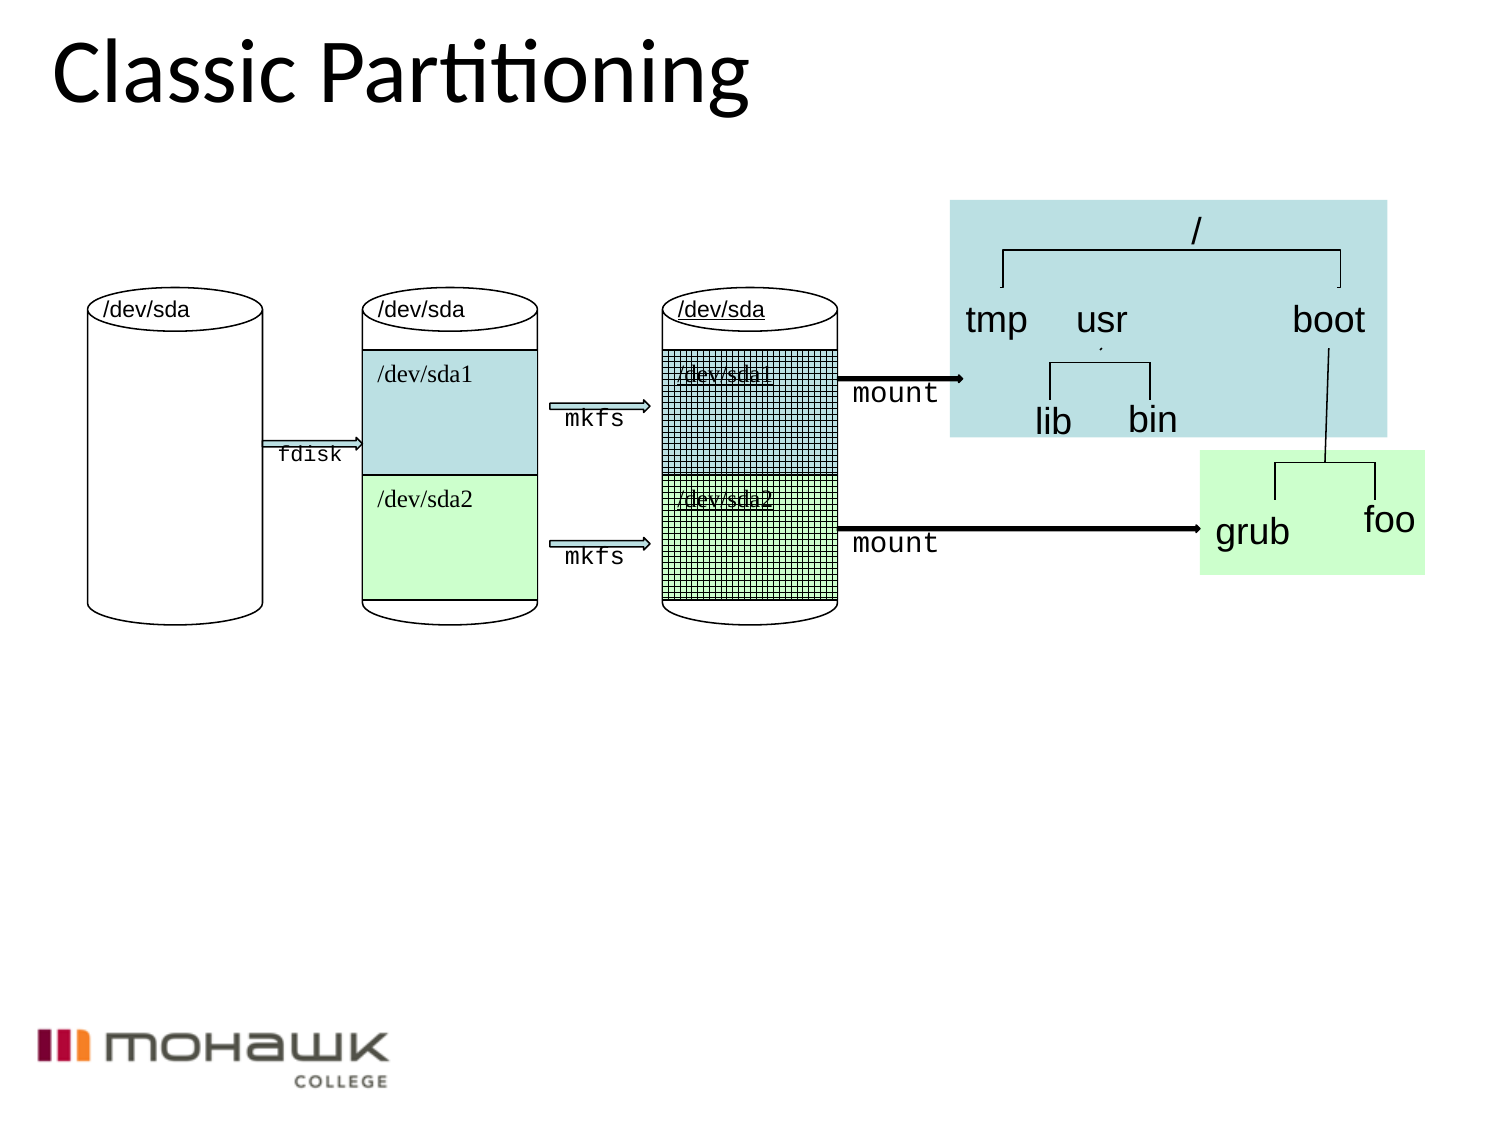

# Classic Partitioning
/
/dev/sda
/dev/sda
/dev/sda
/dev/sda1
tmp
usr
boot
/dev/sda1
mount
bin
lib
mkfs
fdisk
/dev/sda2
/dev/sda2
foo
grub
mount
mkfs